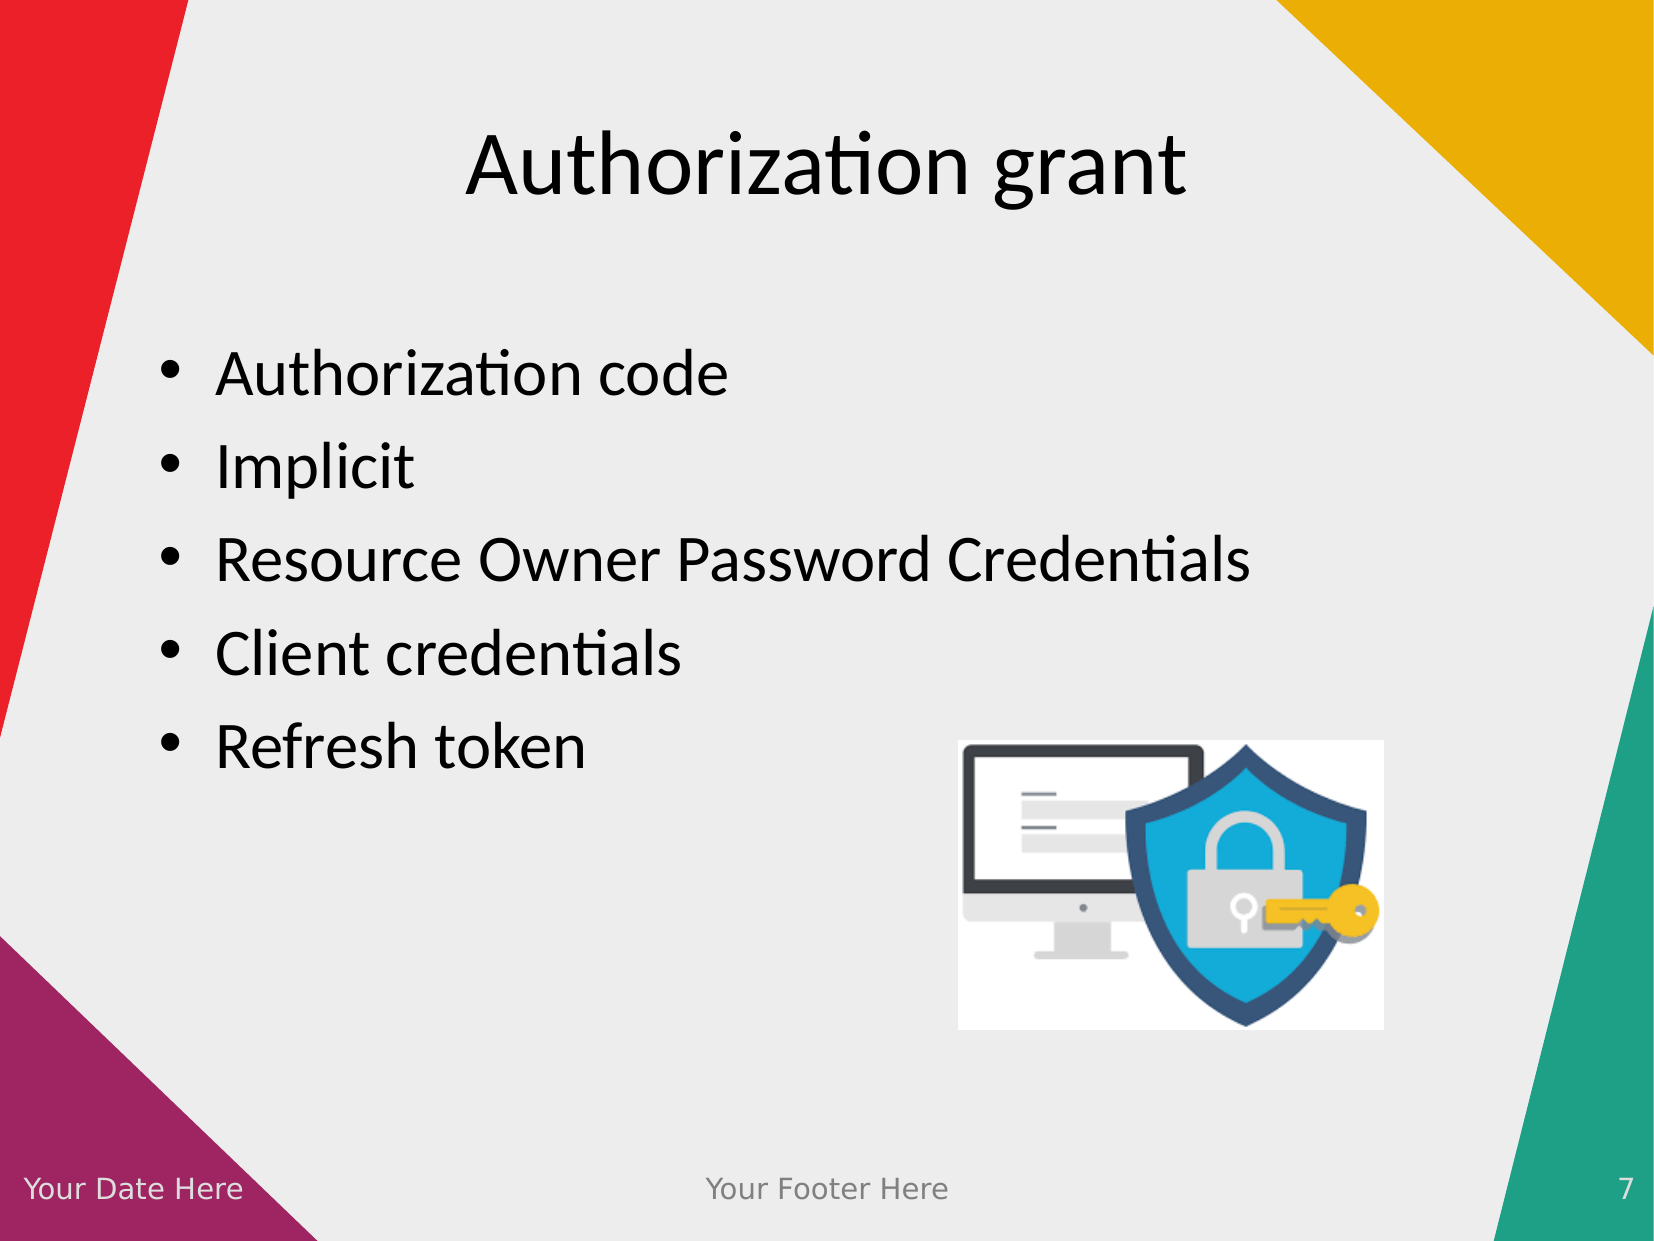

# Authorization grant
Authorization code
Implicit
Resource Owner Password Credentials
Client credentials
Refresh token
Your Date Here
Your Footer Here
7